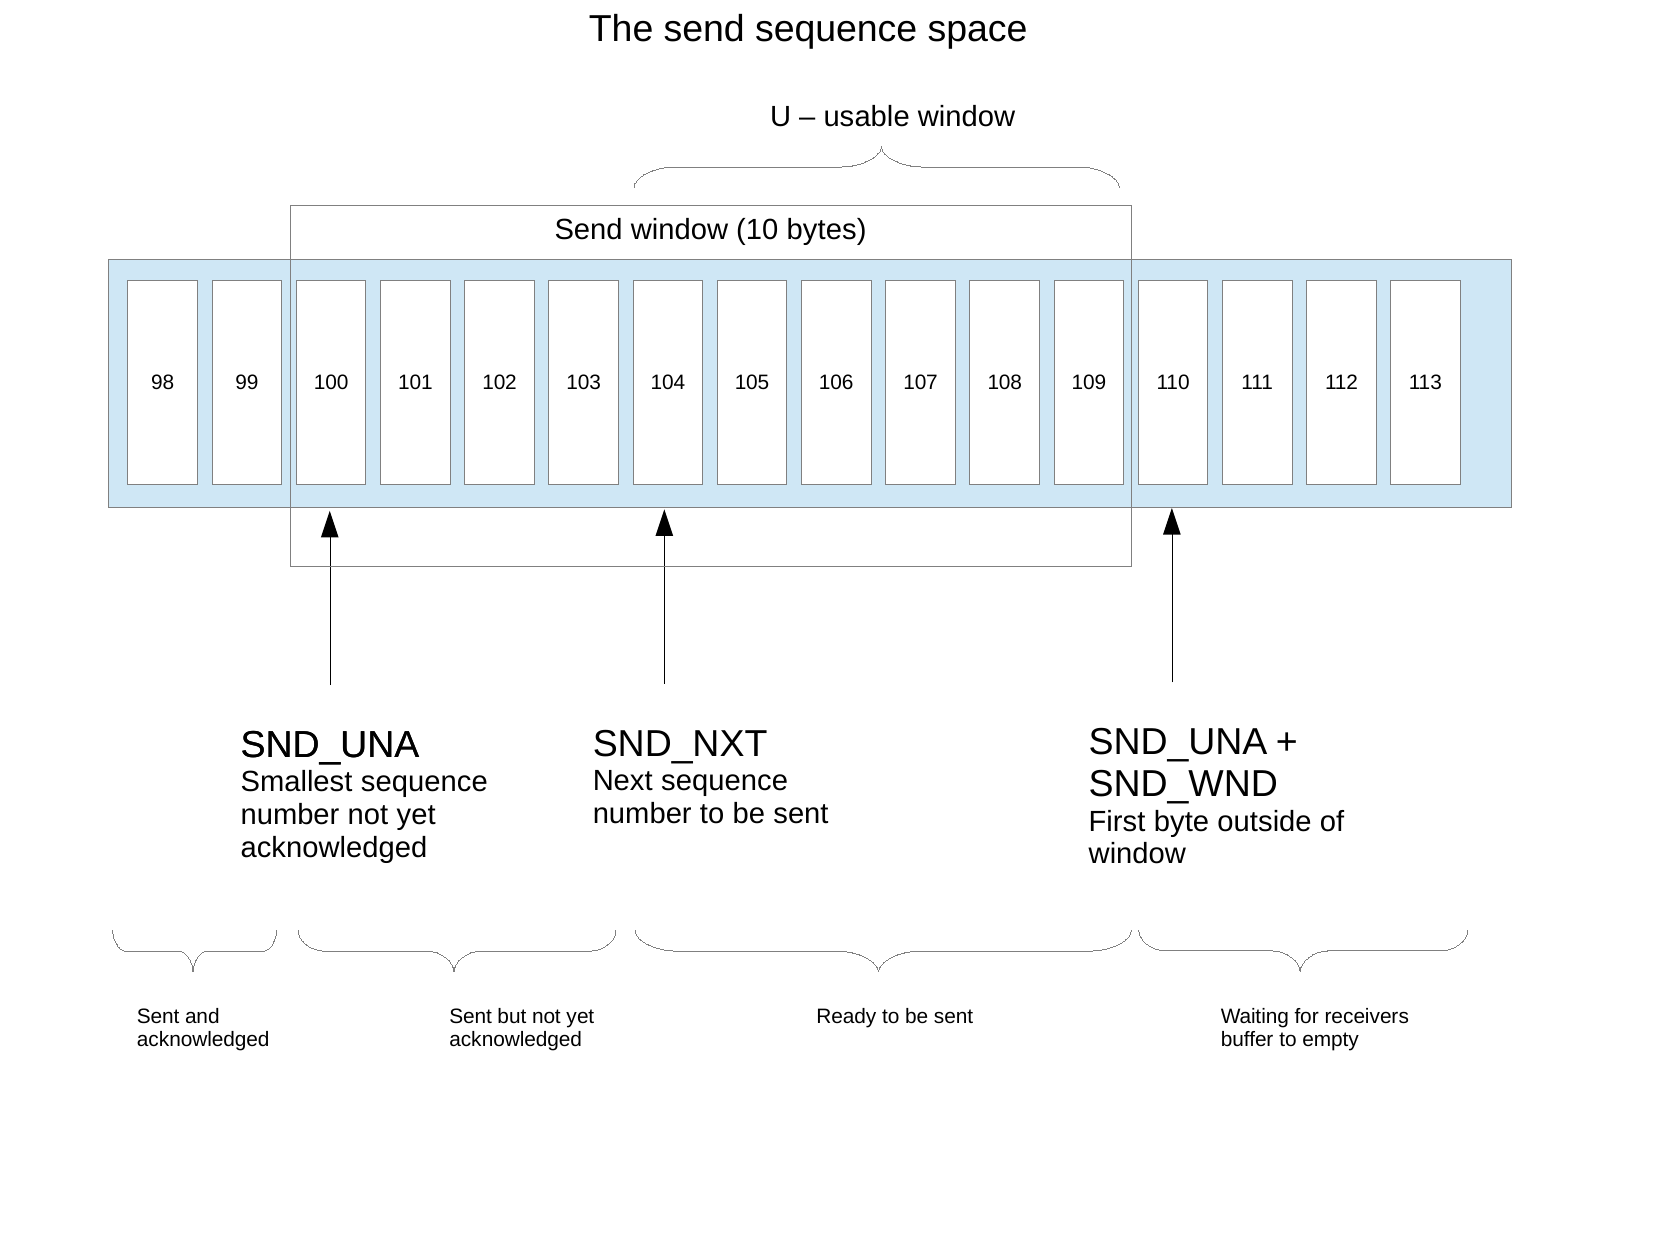

The send sequence space
U – usable window
Send window (10 bytes)
98
110
111
112
113
102
103
104
105
106
107
108
109
99
100
101
SND_UNA + SND_WND
First byte outside of window
SND_NXT
Next sequence number to be sent
SND_UNA
SND_UNA
Smallest sequence number not yet acknowledged
Sent and acknowledged
Sent but not yet acknowledged
Ready to be sent
Waiting for receivers buffer to empty